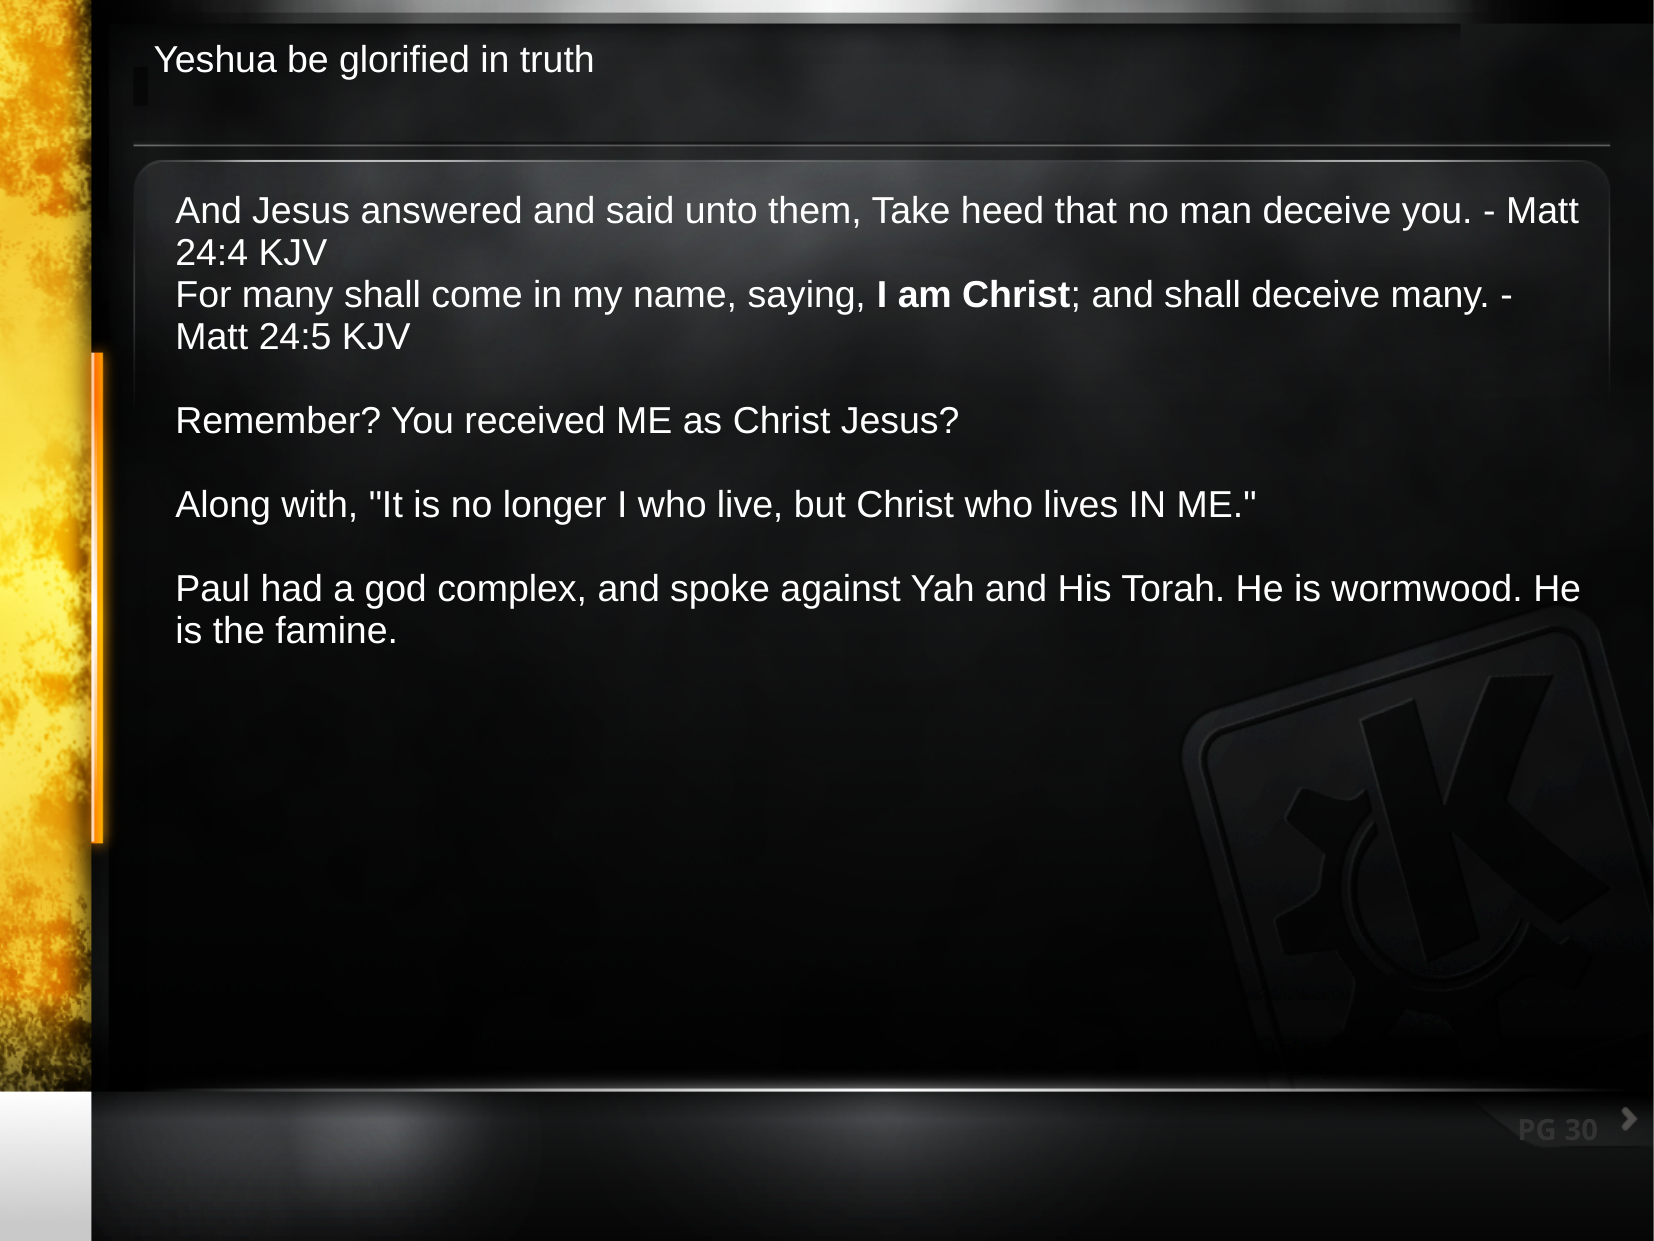

Yeshua be glorified in truth
And Jesus answered and said unto them, Take heed that no man deceive you. - Matt 24:4 KJV
For many shall come in my name, saying, I am Christ; and shall deceive many. - Matt 24:5 KJV
Remember? You received ME as Christ Jesus?
Along with, "It is no longer I who live, but Christ who lives IN ME."
Paul had a god complex, and spoke against Yah and His Torah. He is wormwood. He is the famine.